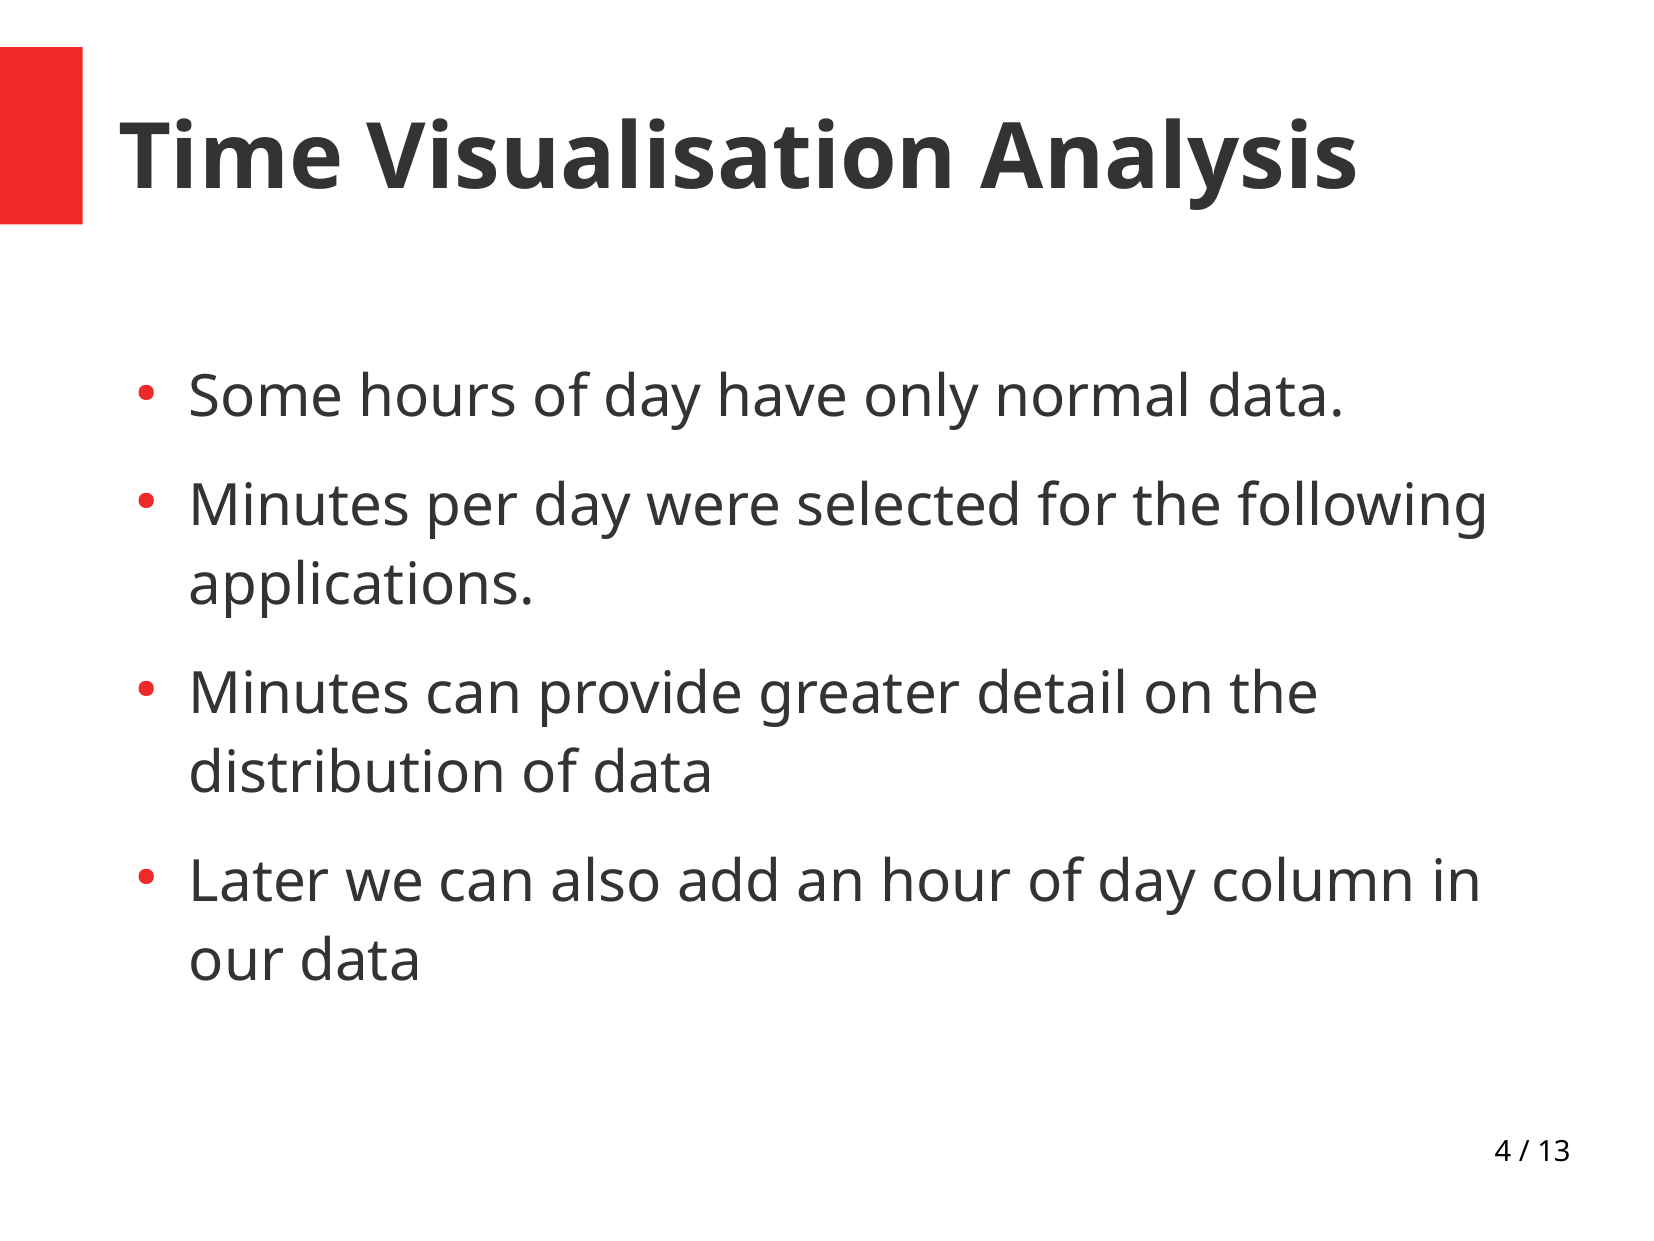

# Time Visualisation Analysis
Some hours of day have only normal data.
Minutes per day were selected for the following applications.
Minutes can provide greater detail on the distribution of data
Later we can also add an hour of day column in our data
4